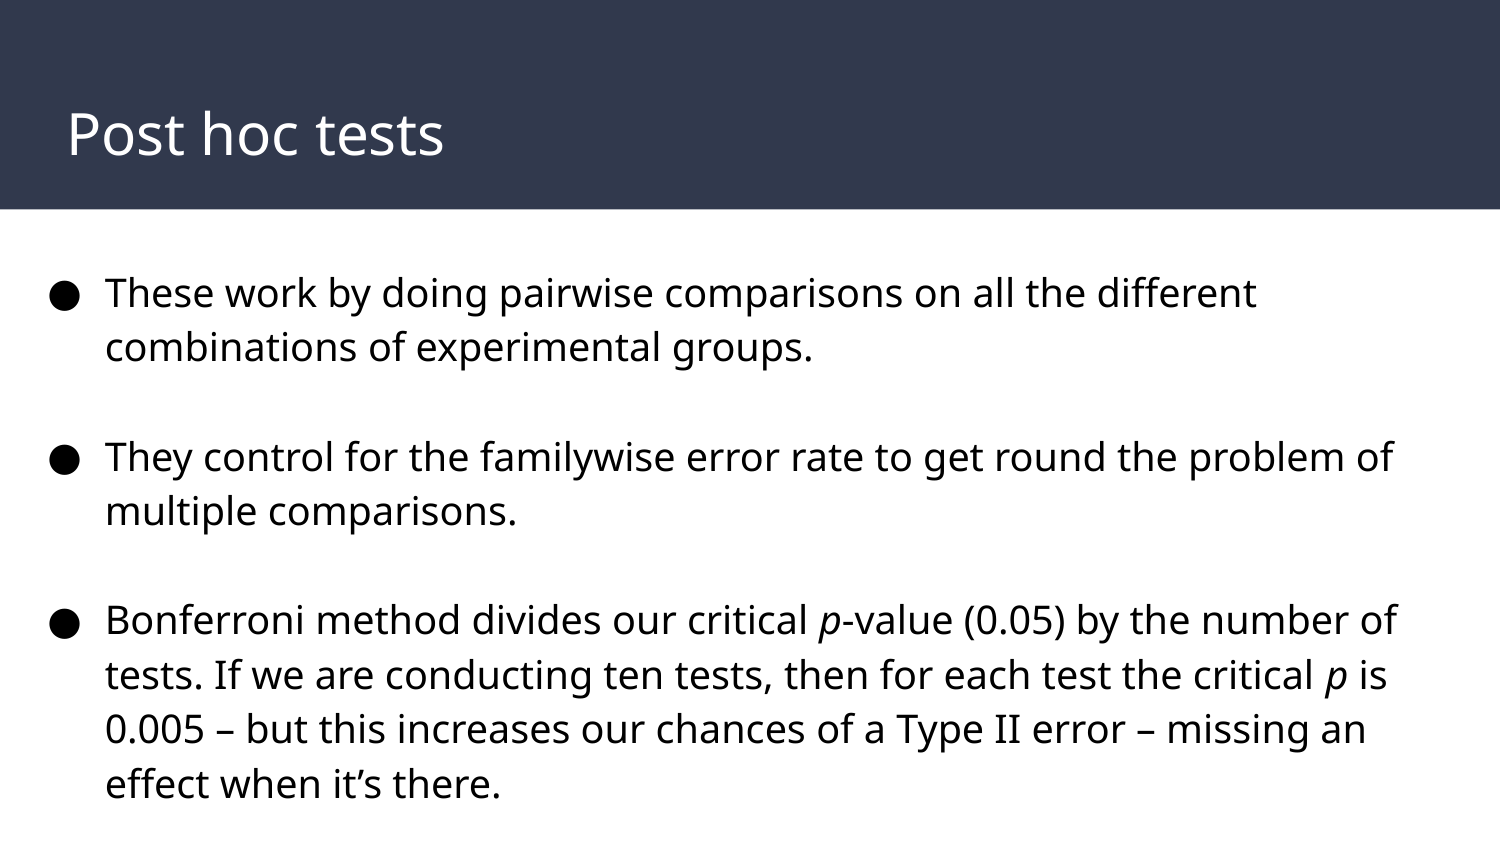

# Post hoc tests
These work by doing pairwise comparisons on all the different combinations of experimental groups.
They control for the familywise error rate to get round the problem of multiple comparisons.
Bonferroni method divides our critical p-value (0.05) by the number of tests. If we are conducting ten tests, then for each test the critical p is 0.005 – but this increases our chances of a Type II error – missing an effect when it’s there.